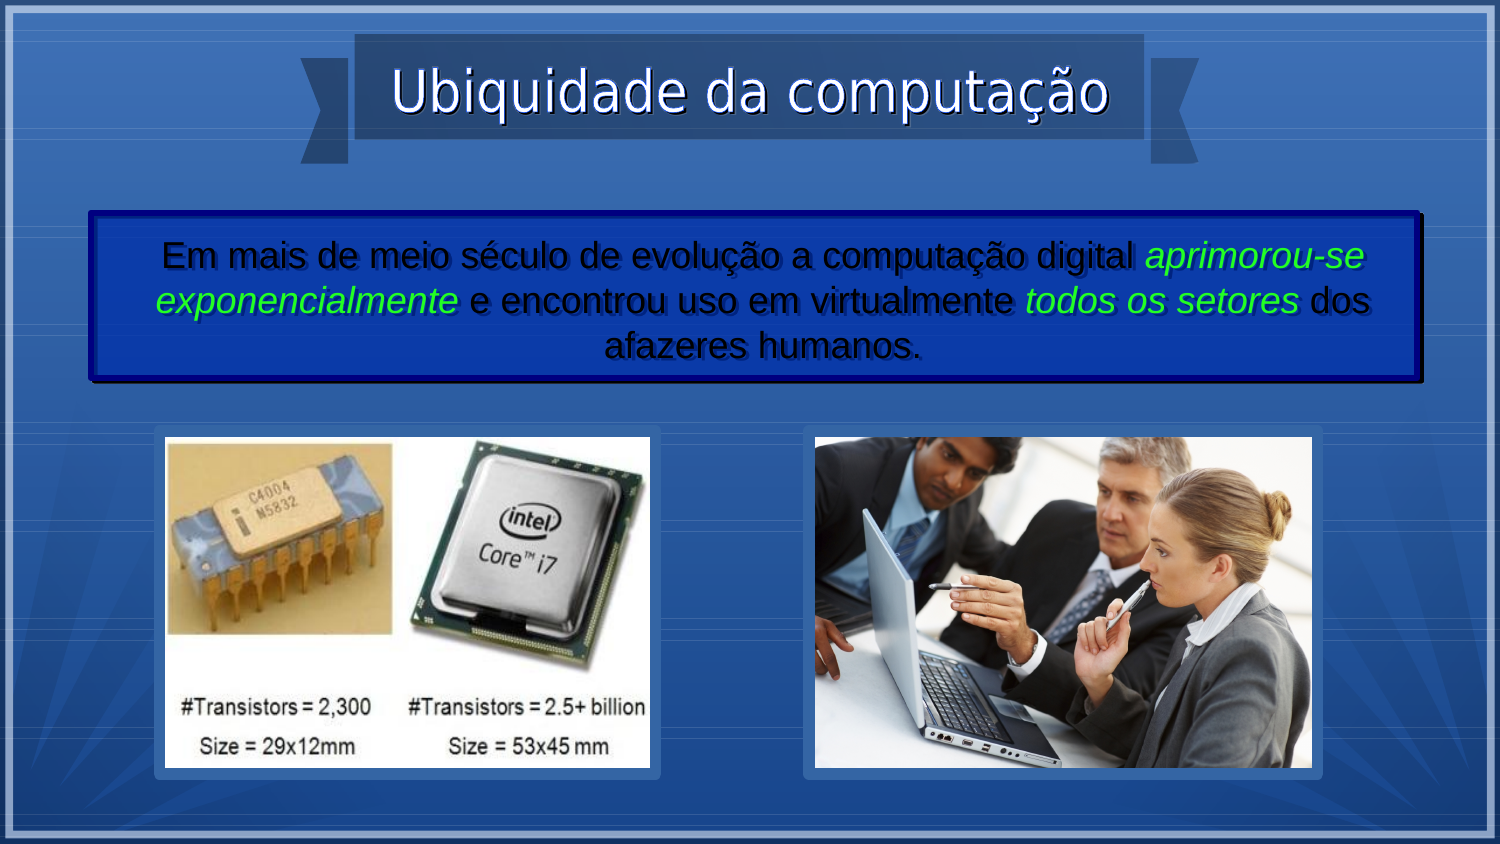

# Ubiquidade da computação
Em mais de meio século de evolução a computação digital aprimorou-se exponencialmente e encontrou uso em virtualmente todos os setores dos afazeres humanos.